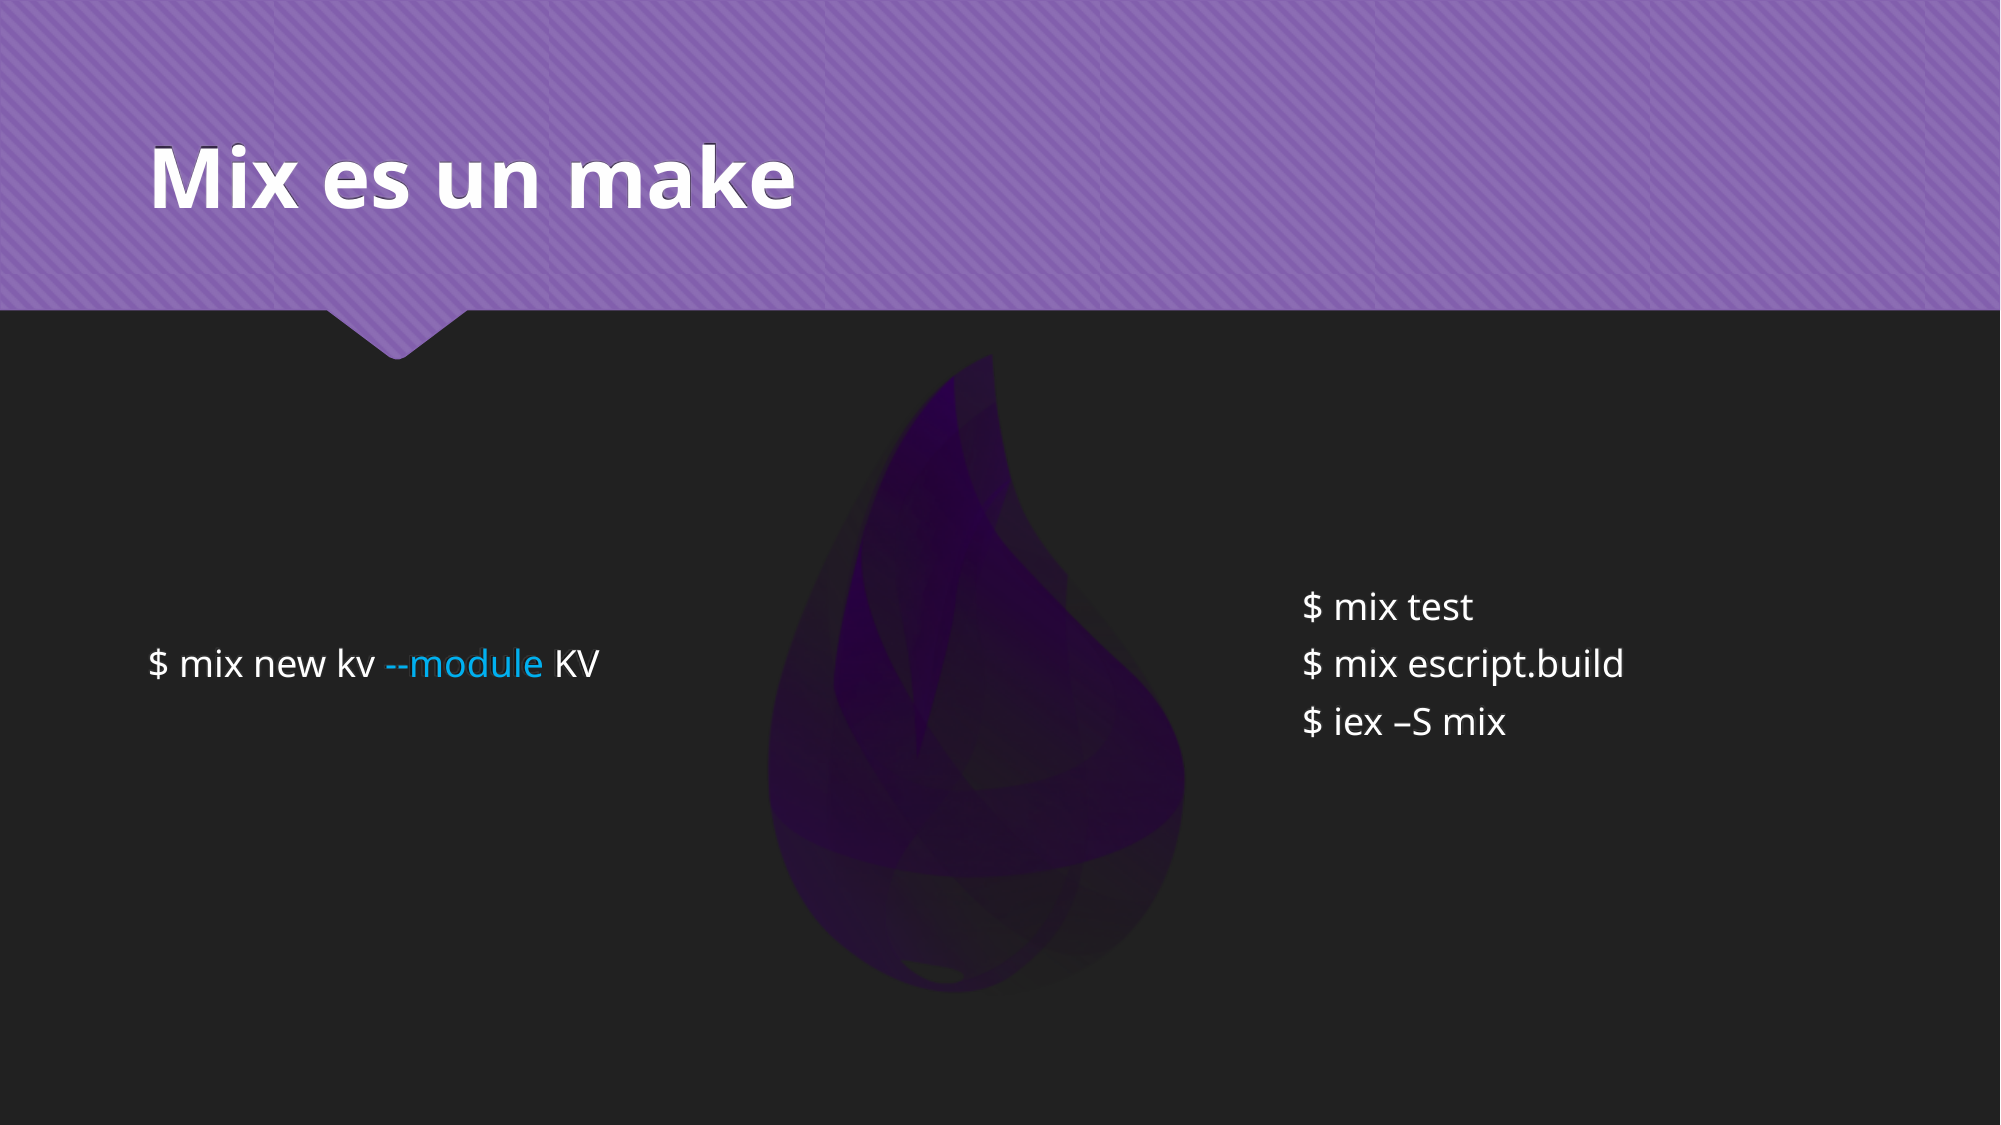

# Mix es un make
$ mix new kv --module KV
$ mix test
$ mix escript.build
$ iex –S mix